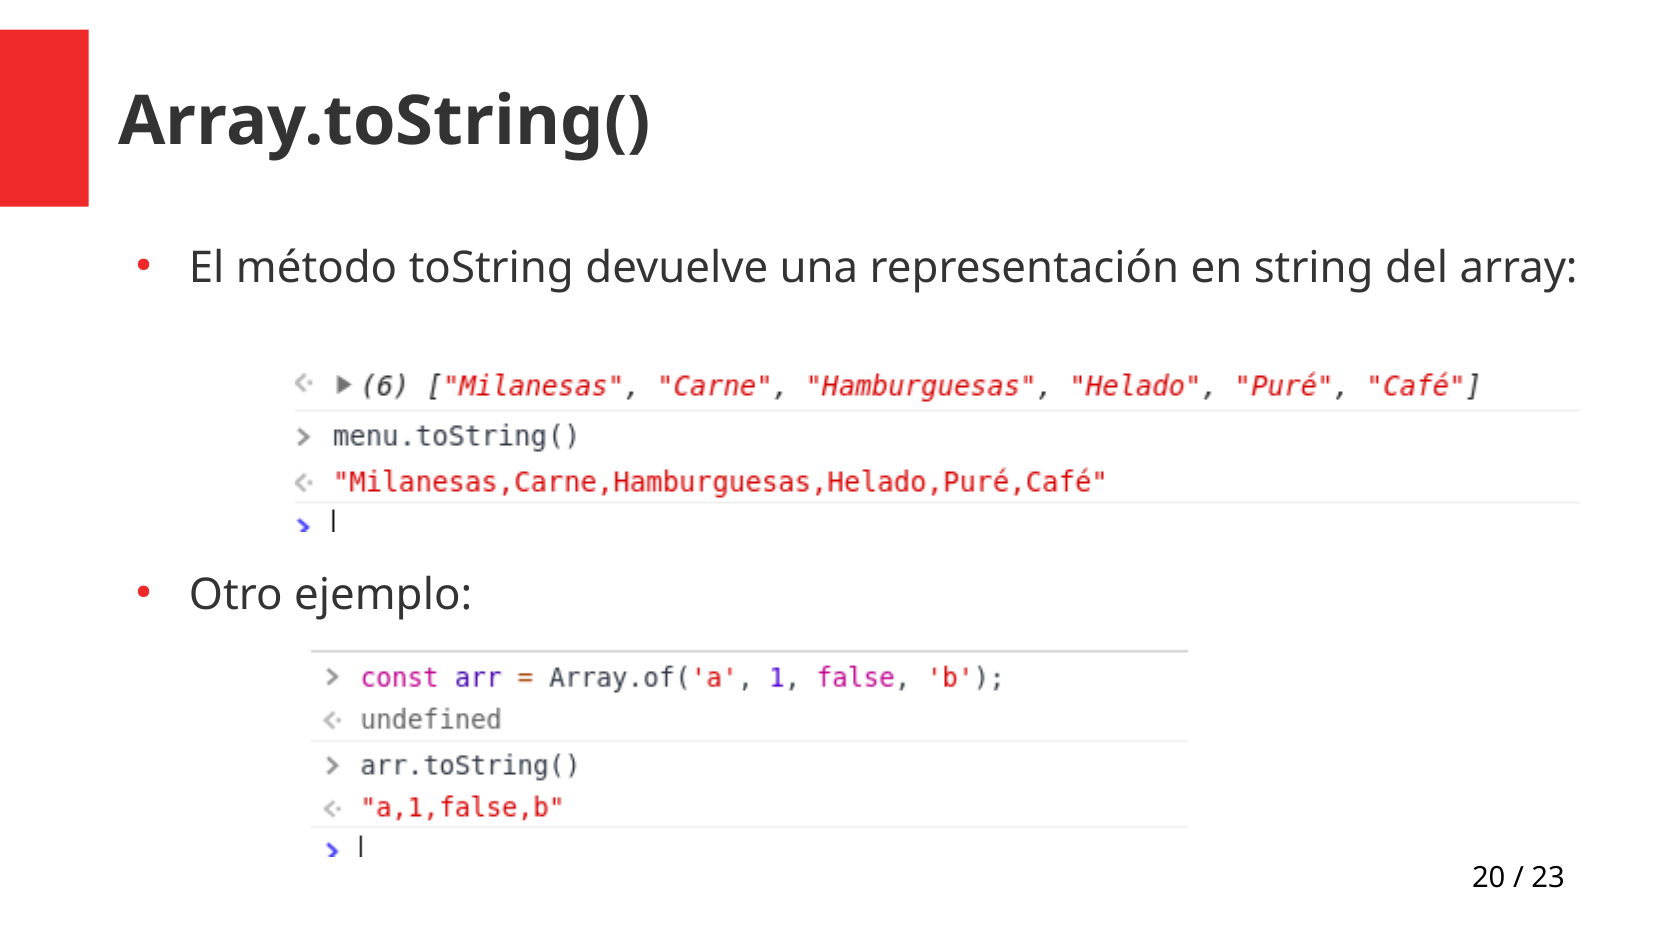

# Array.toString()
El método toString devuelve una representación en string del array:
Otro ejemplo:
20